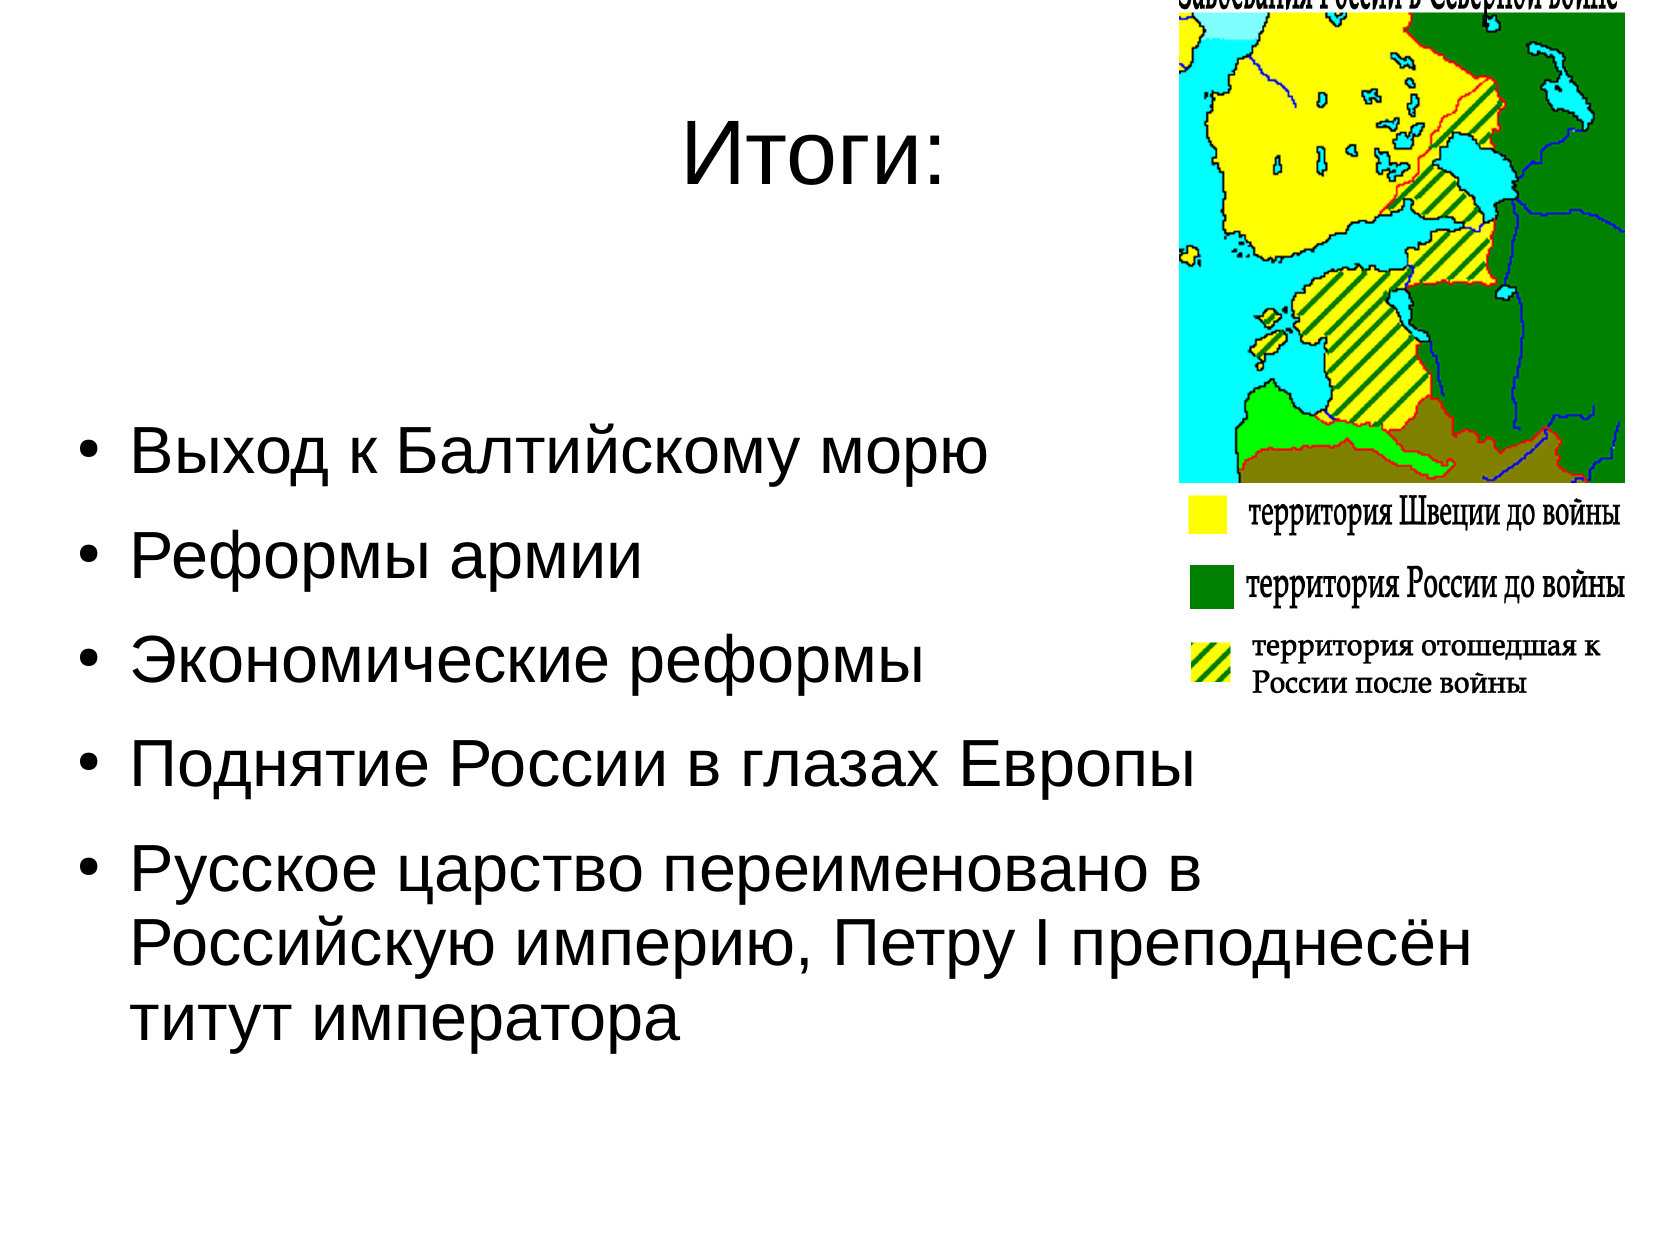

# Итоги:
Выход к Балтийскому морю
Реформы армии
Экономические реформы
Поднятие России в глазах Европы
Русское царство переименовано в Российскую империю, Петру I преподнесён титут императора